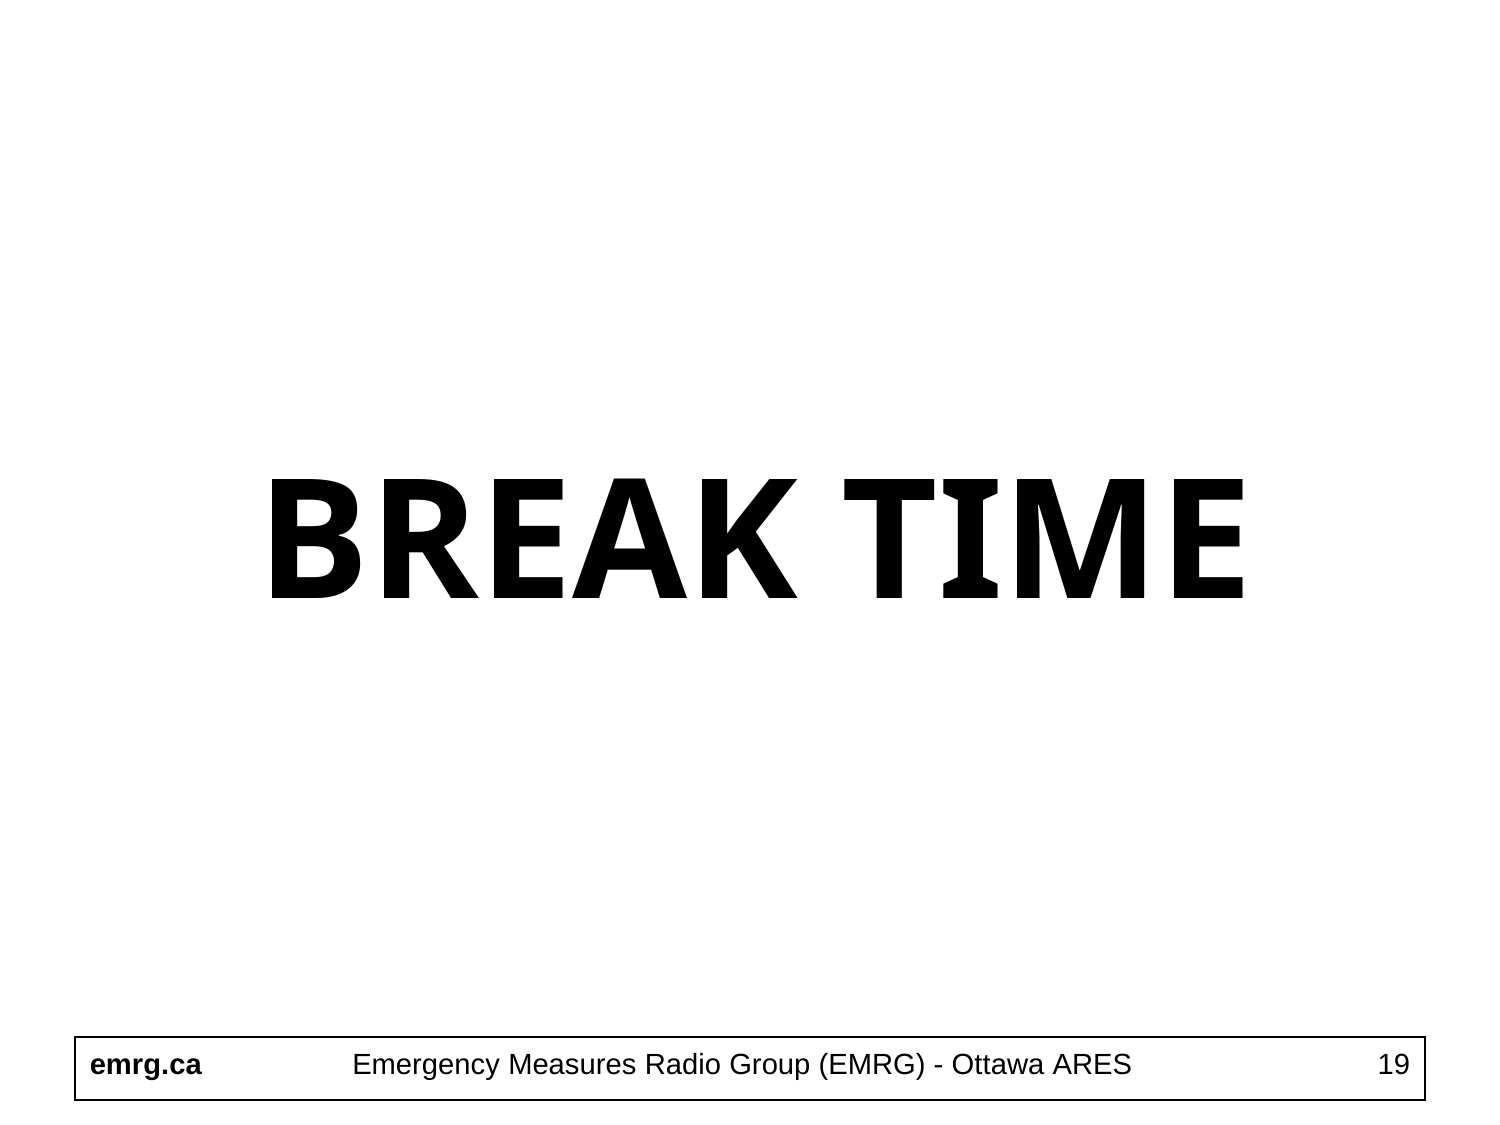

# BREAK TIME
Emergency Measures Radio Group (EMRG) - Ottawa ARES